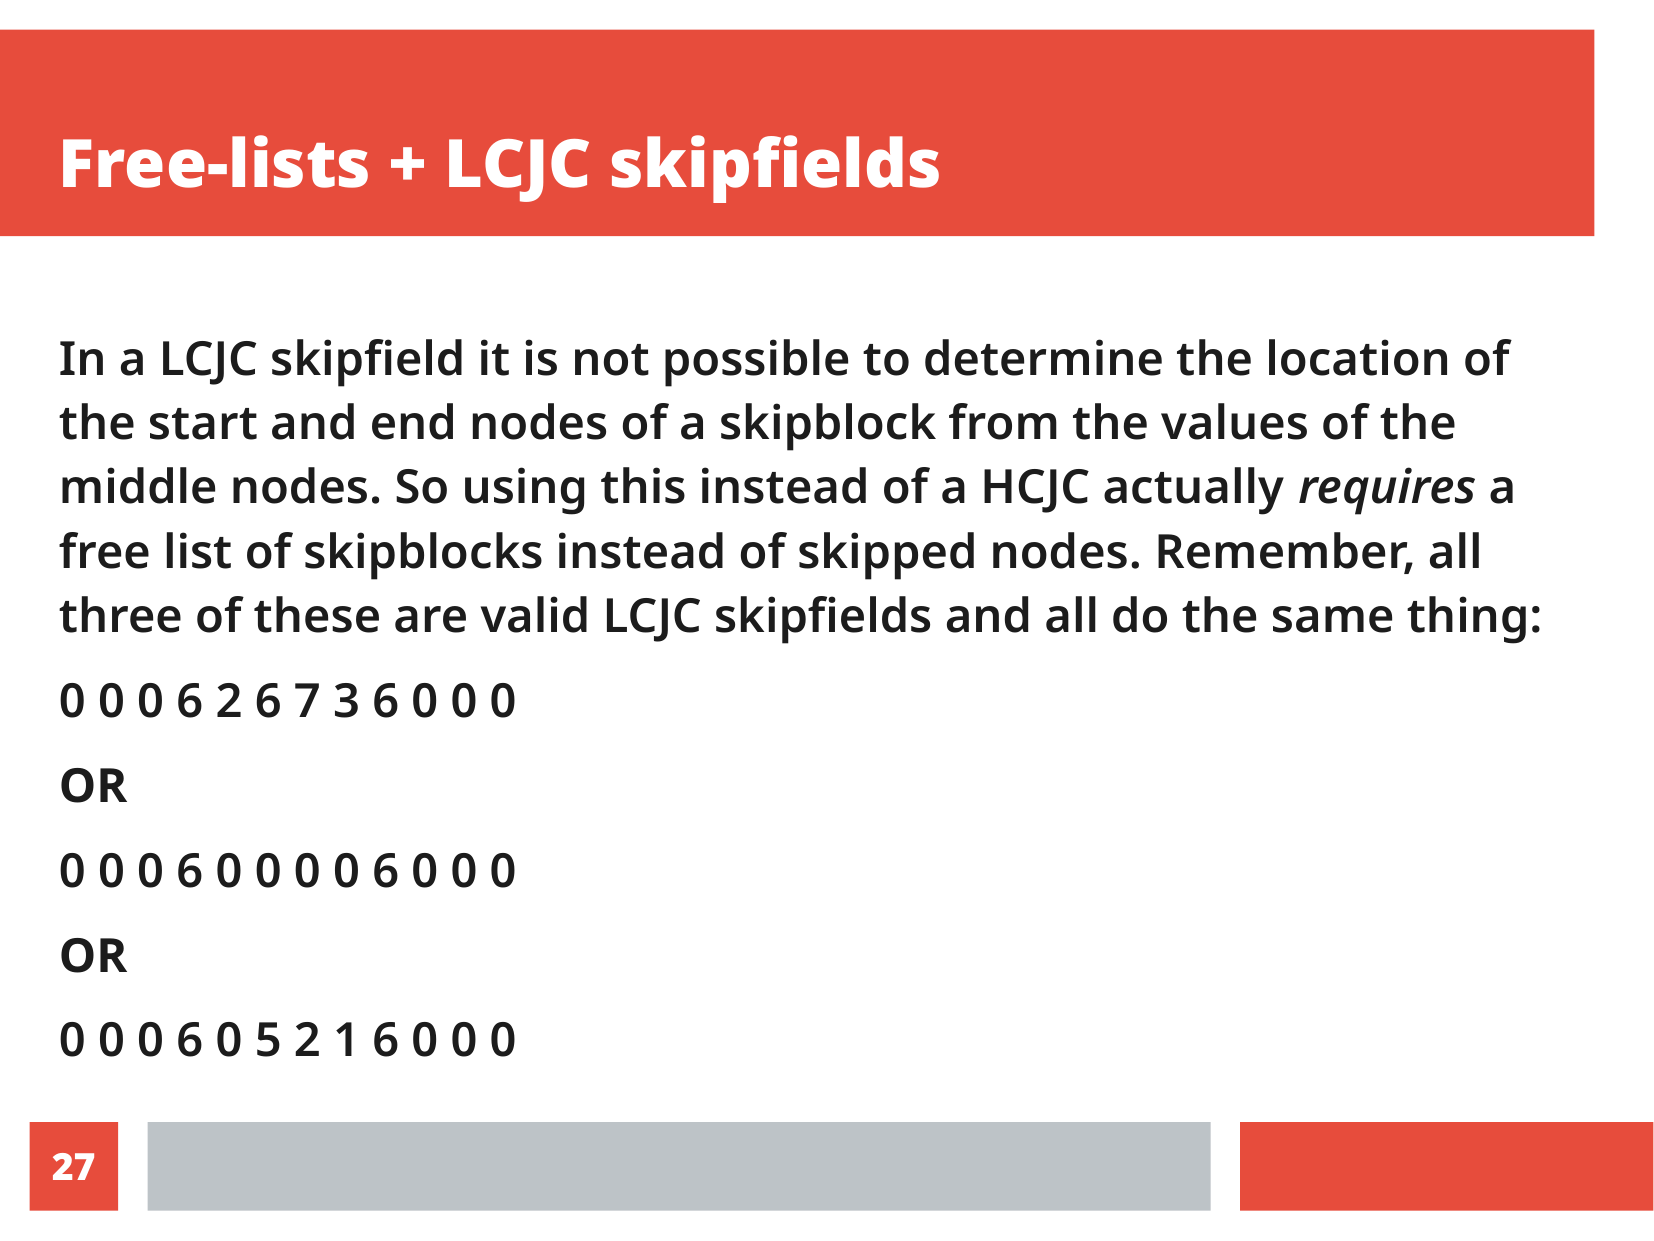

# Free-lists + LCJC skipfields
In a LCJC skipfield it is not possible to determine the location of the start and end nodes of a skipblock from the values of the middle nodes. So using this instead of a HCJC actually requires a free list of skipblocks instead of skipped nodes. Remember, all three of these are valid LCJC skipfields and all do the same thing:
0 0 0 6 2 6 7 3 6 0 0 0
OR
0 0 0 6 0 0 0 0 6 0 0 0
OR
0 0 0 6 0 5 2 1 6 0 0 0
27